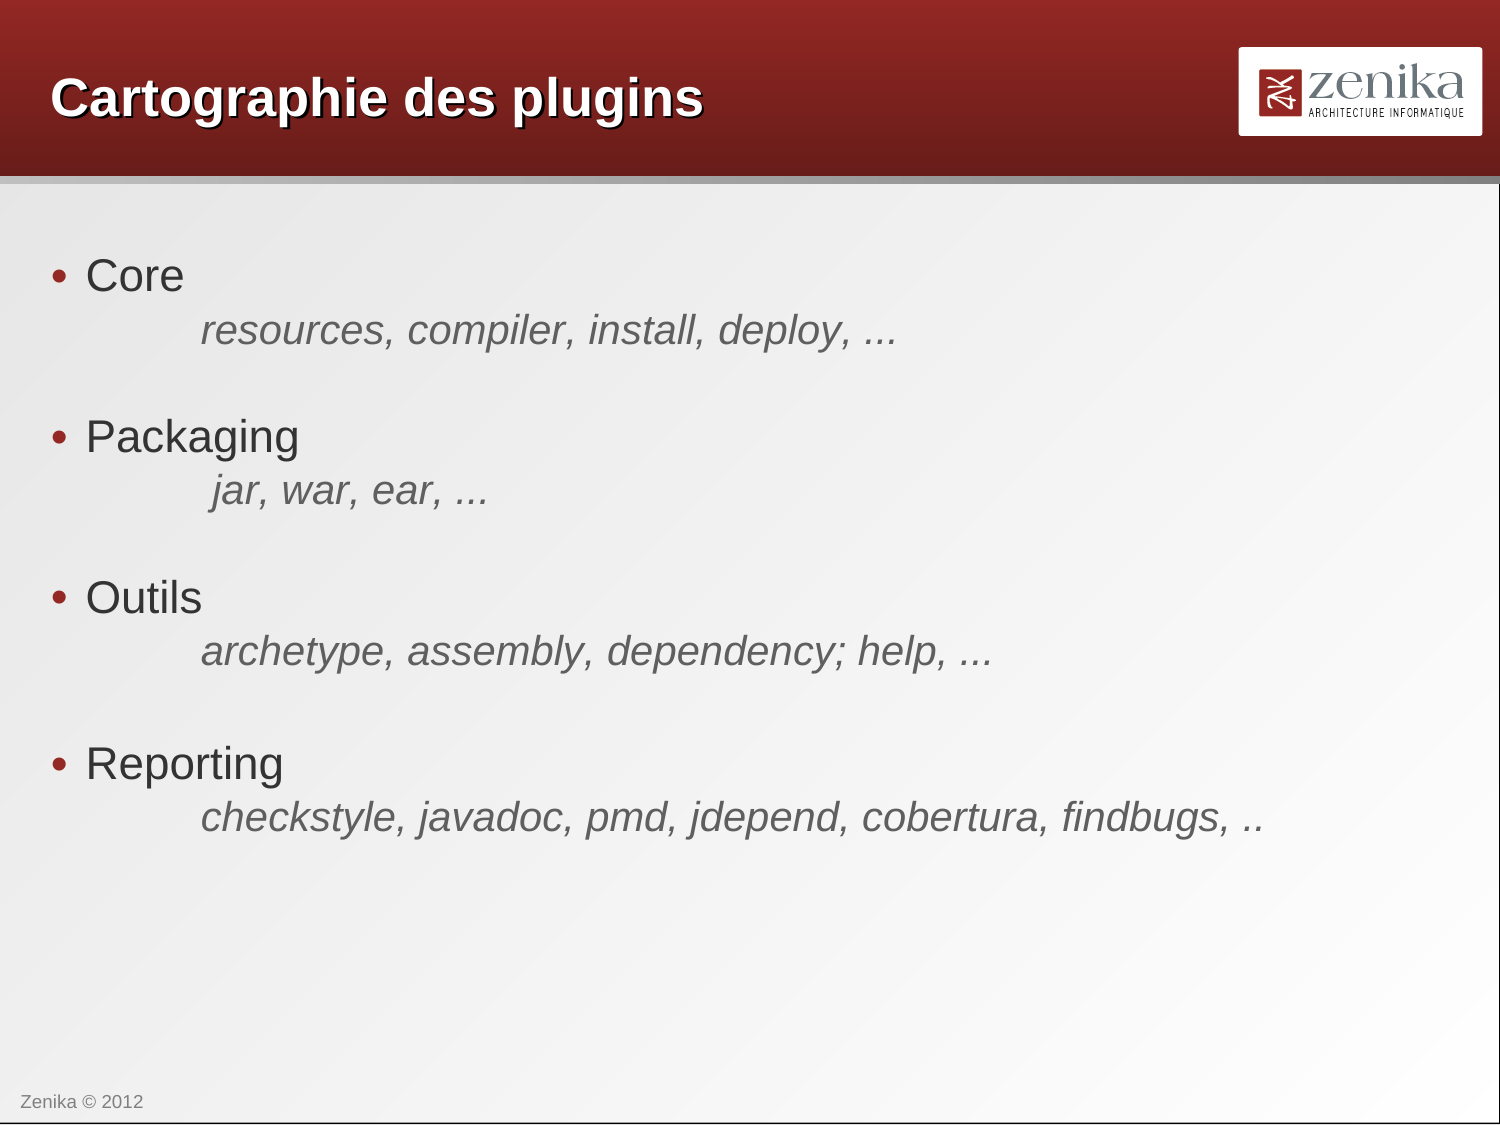

# Cartographie des plugins
Core
resources, compiler, install, deploy, ...
Packaging
 jar, war, ear, ...
Outils
archetype, assembly, dependency; help, ...
Reporting
checkstyle, javadoc, pmd, jdepend, cobertura, findbugs, ..